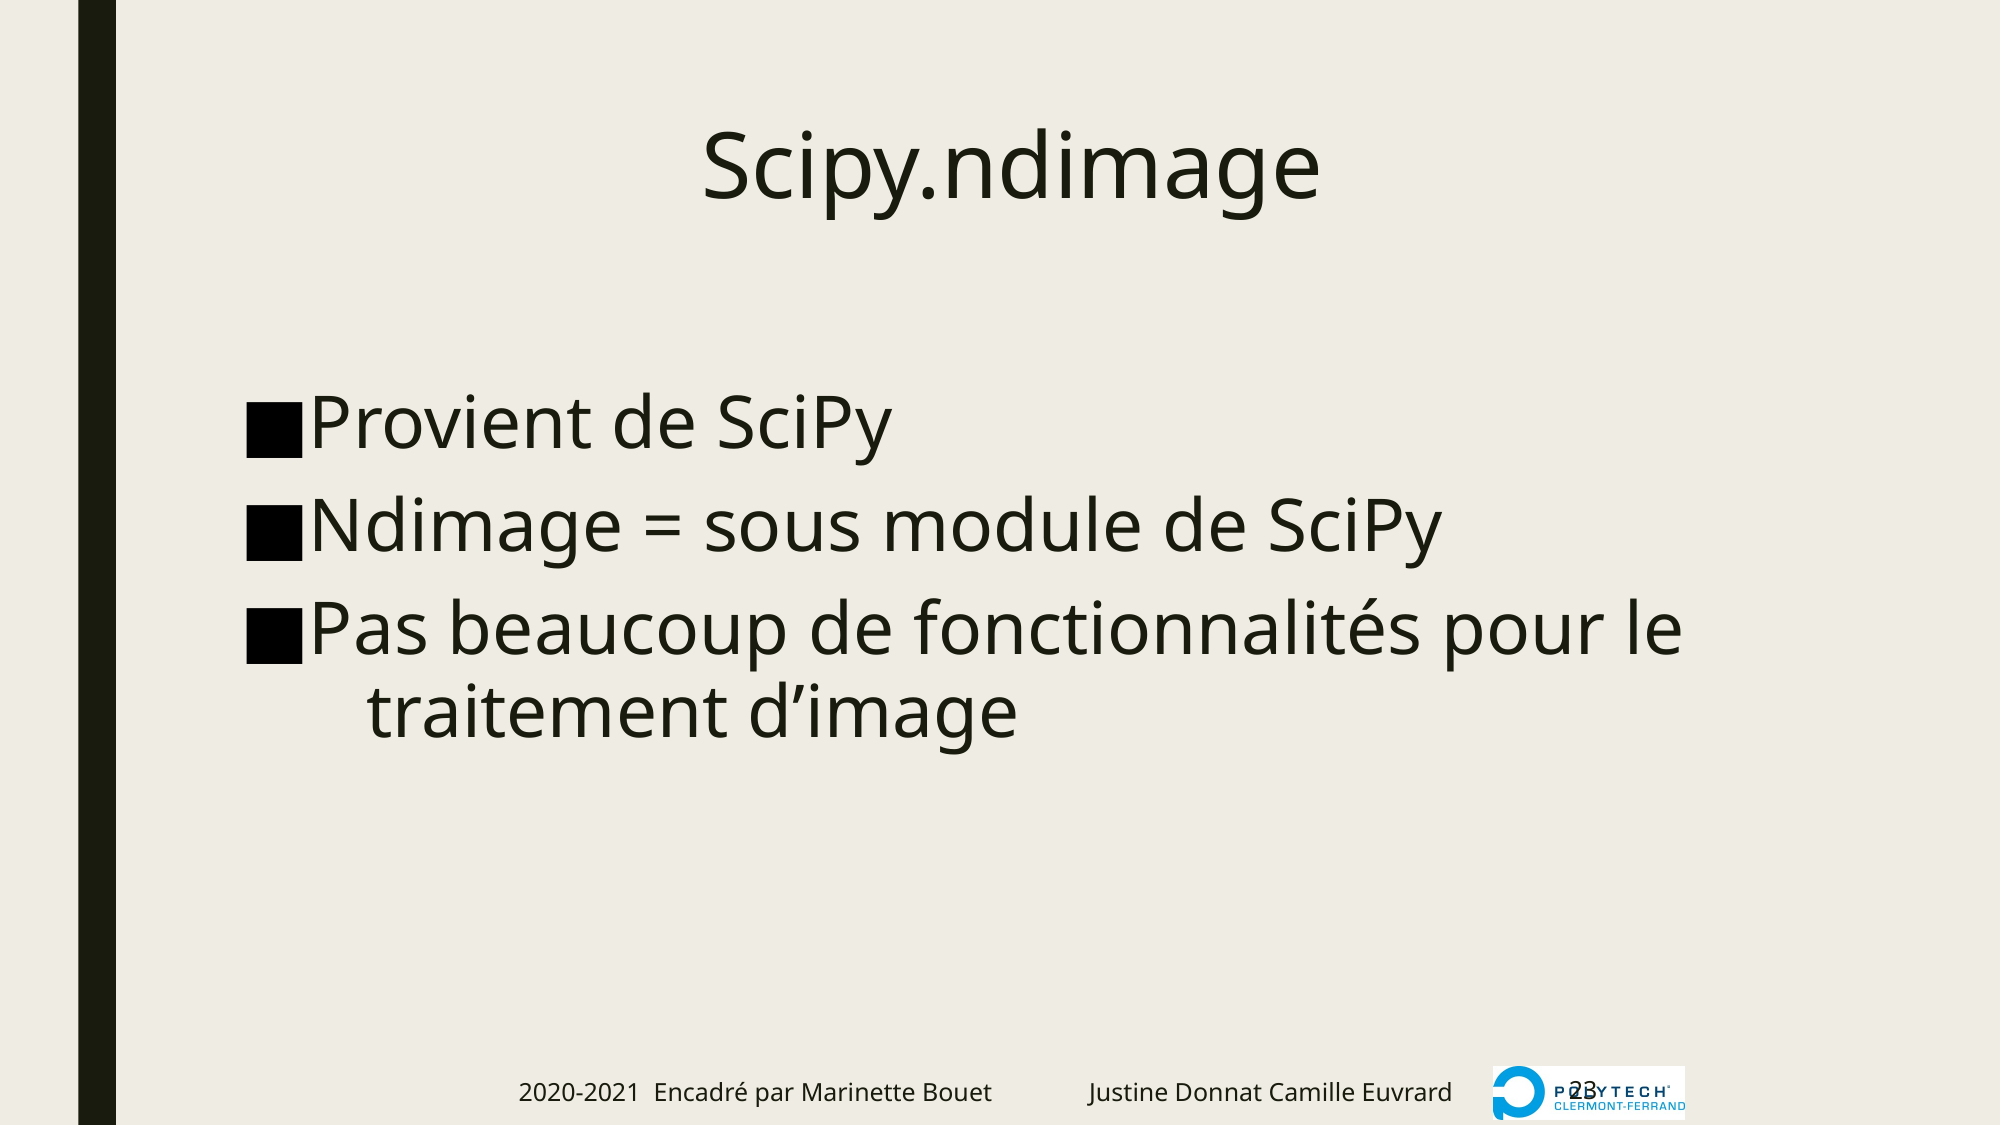

# Scipy.ndimage
Provient de SciPy
Ndimage = sous module de SciPy
Pas beaucoup de fonctionnalités pour le traitement d’image
2020-2021 Encadré par Marinette Bouet Justine Donnat Camille Euvrard